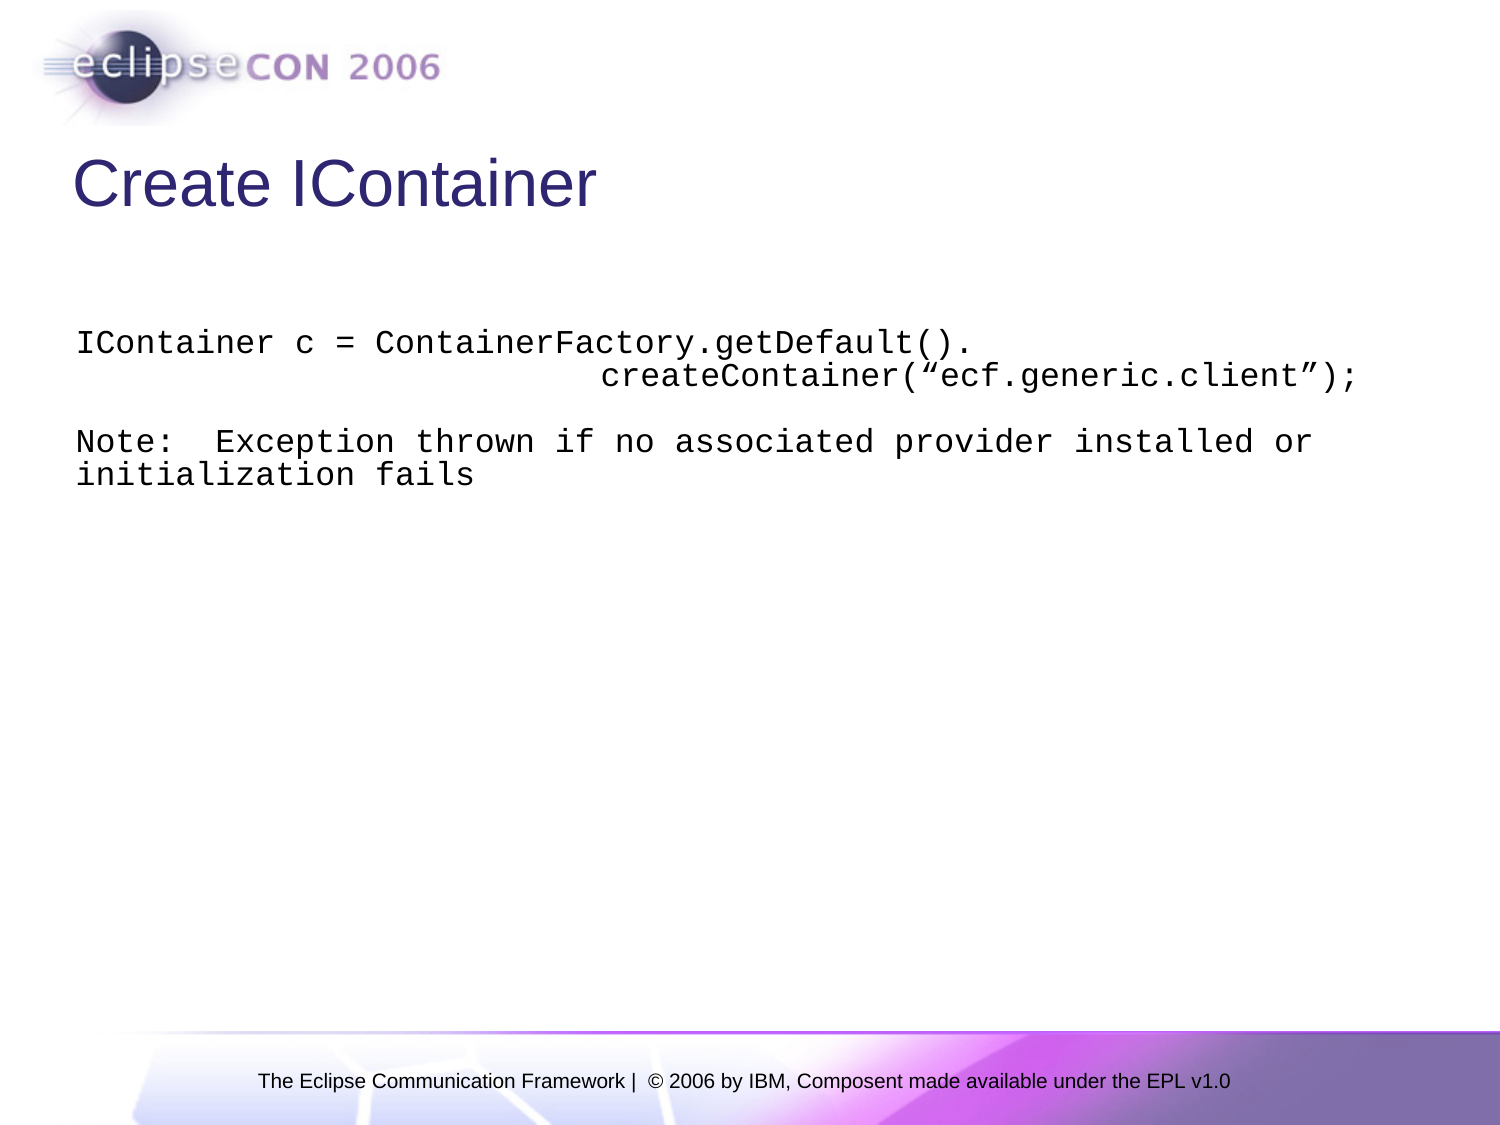

# Create IContainer
IContainer c = ContainerFactory.getDefault().
							createContainer(“ecf.generic.client”);
Note: Exception thrown if no associated provider installed or initialization fails